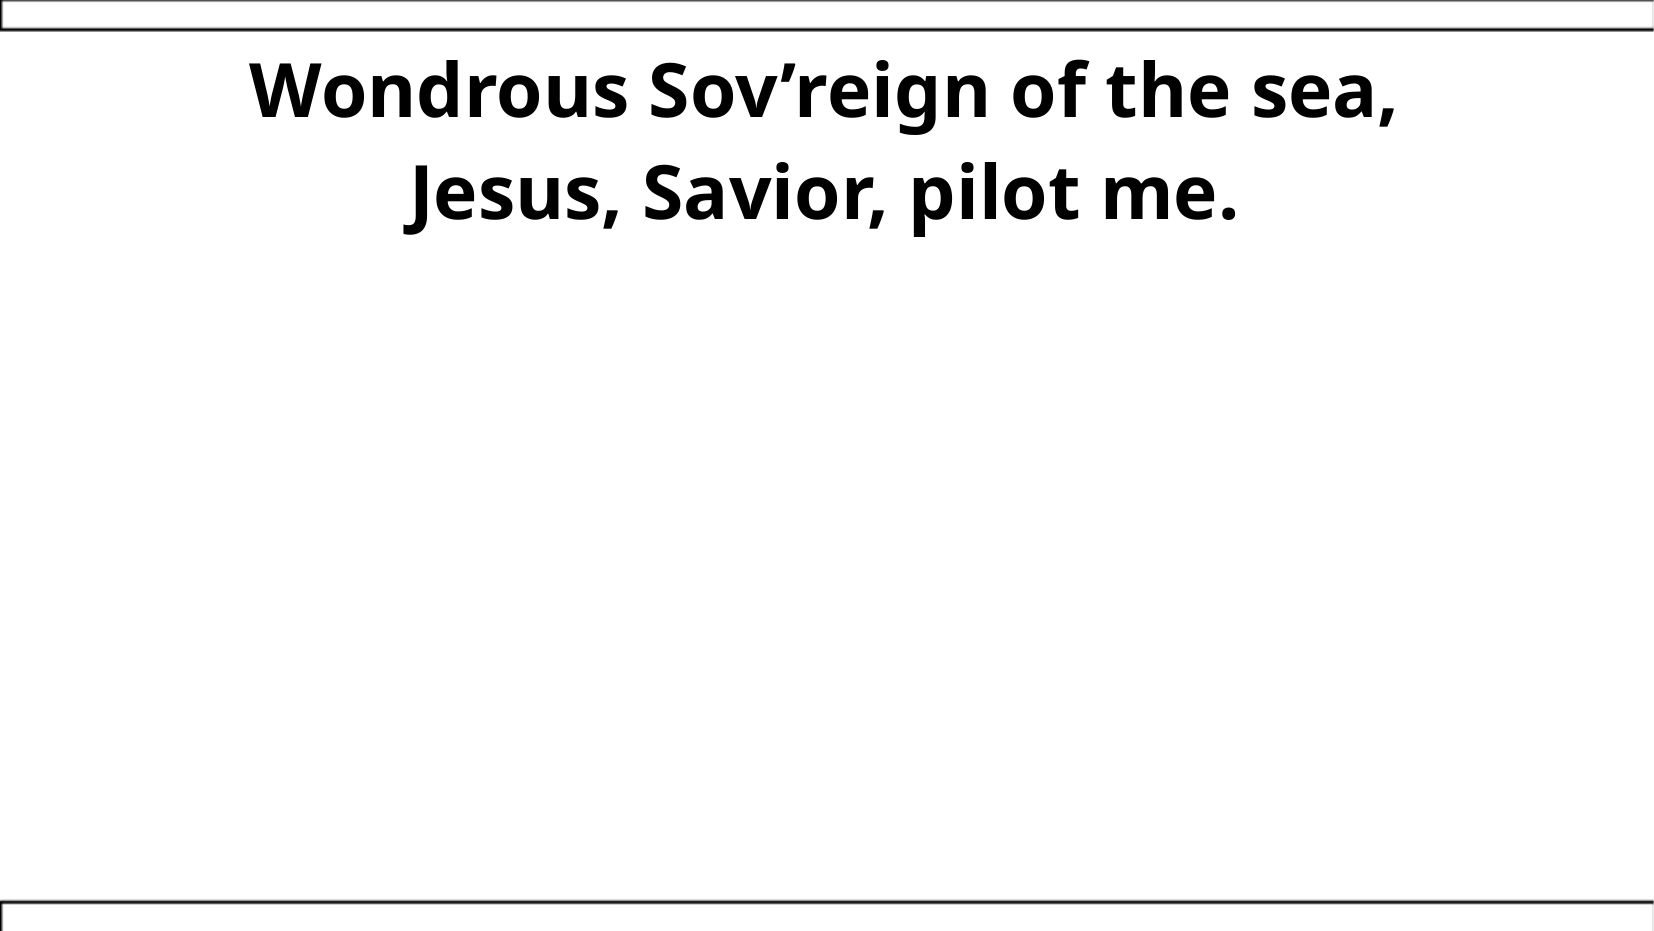

Wondrous Sov’reign of the sea,
Jesus, Savior, pilot me.